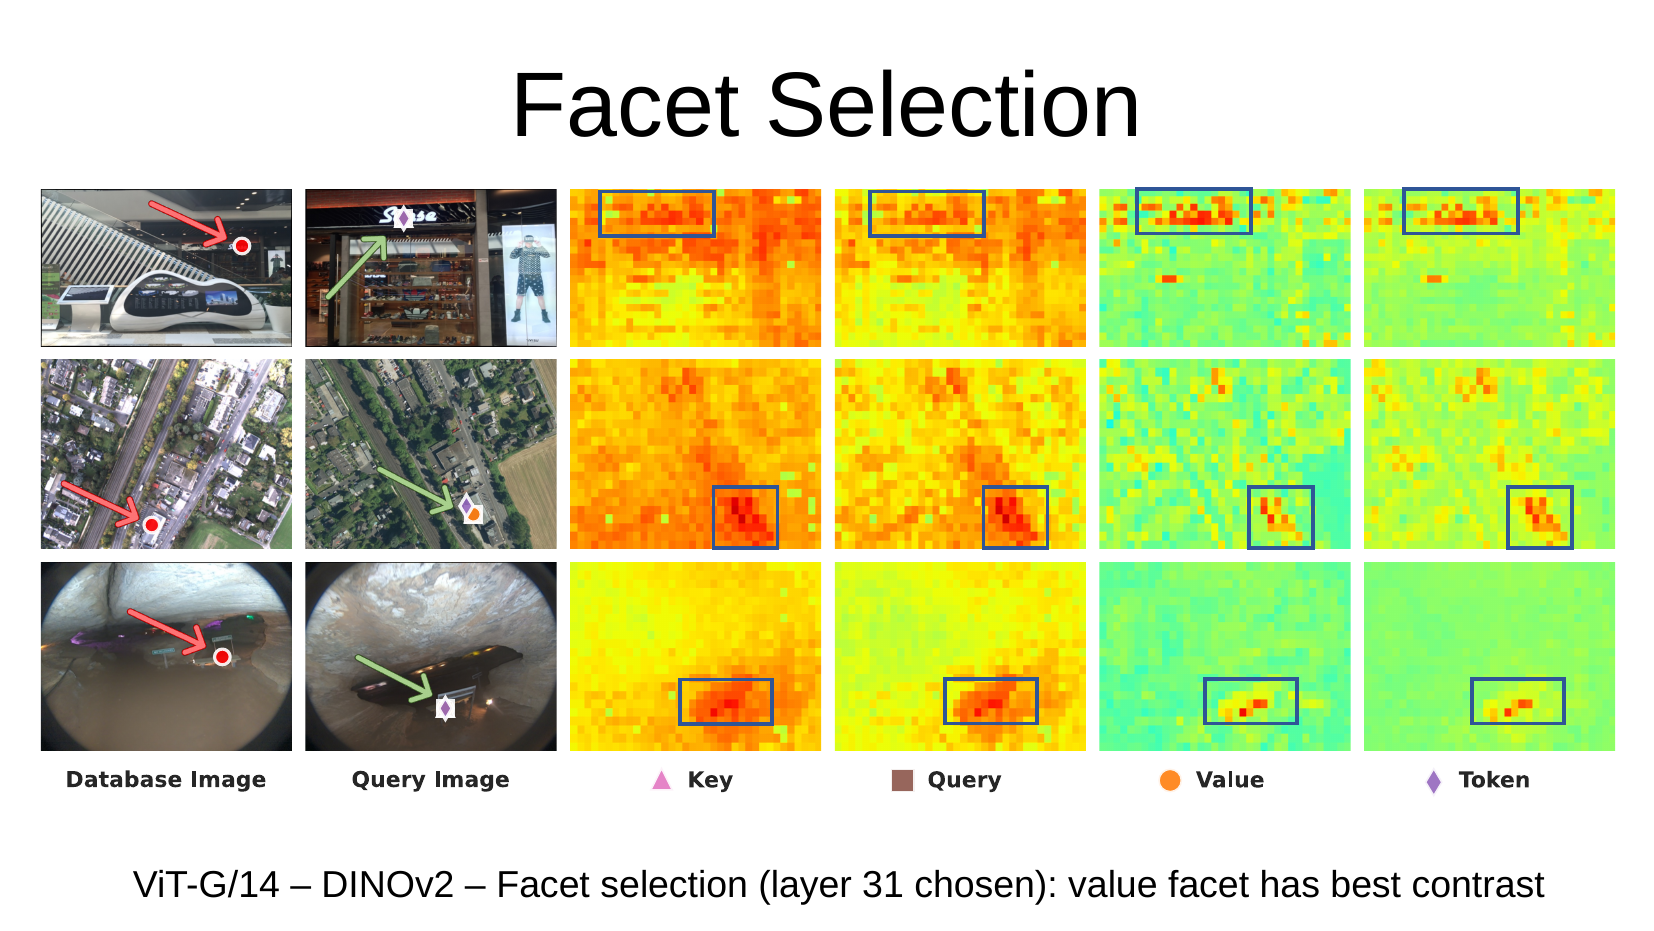

# Facet Selection
ViT-G/14 – DINOv2 – Facet selection (layer 31 chosen): value facet has best contrast